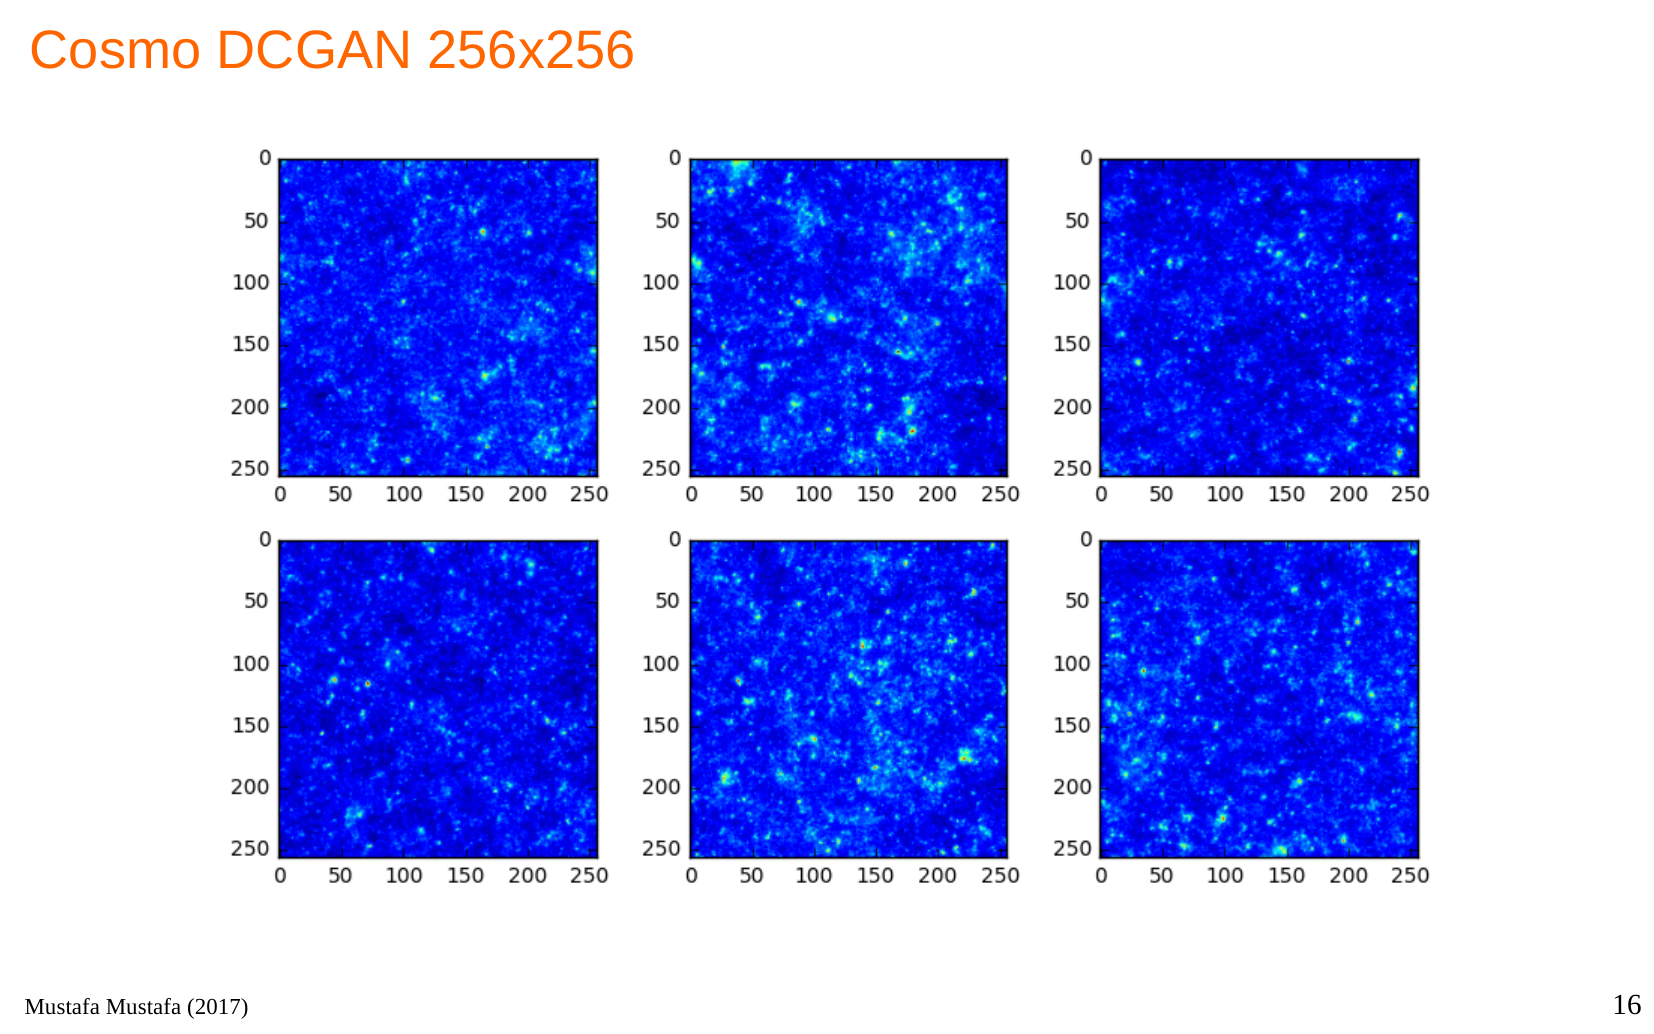

# Cosmo DCGAN 256x256
16
Mustafa Mustafa (2017)